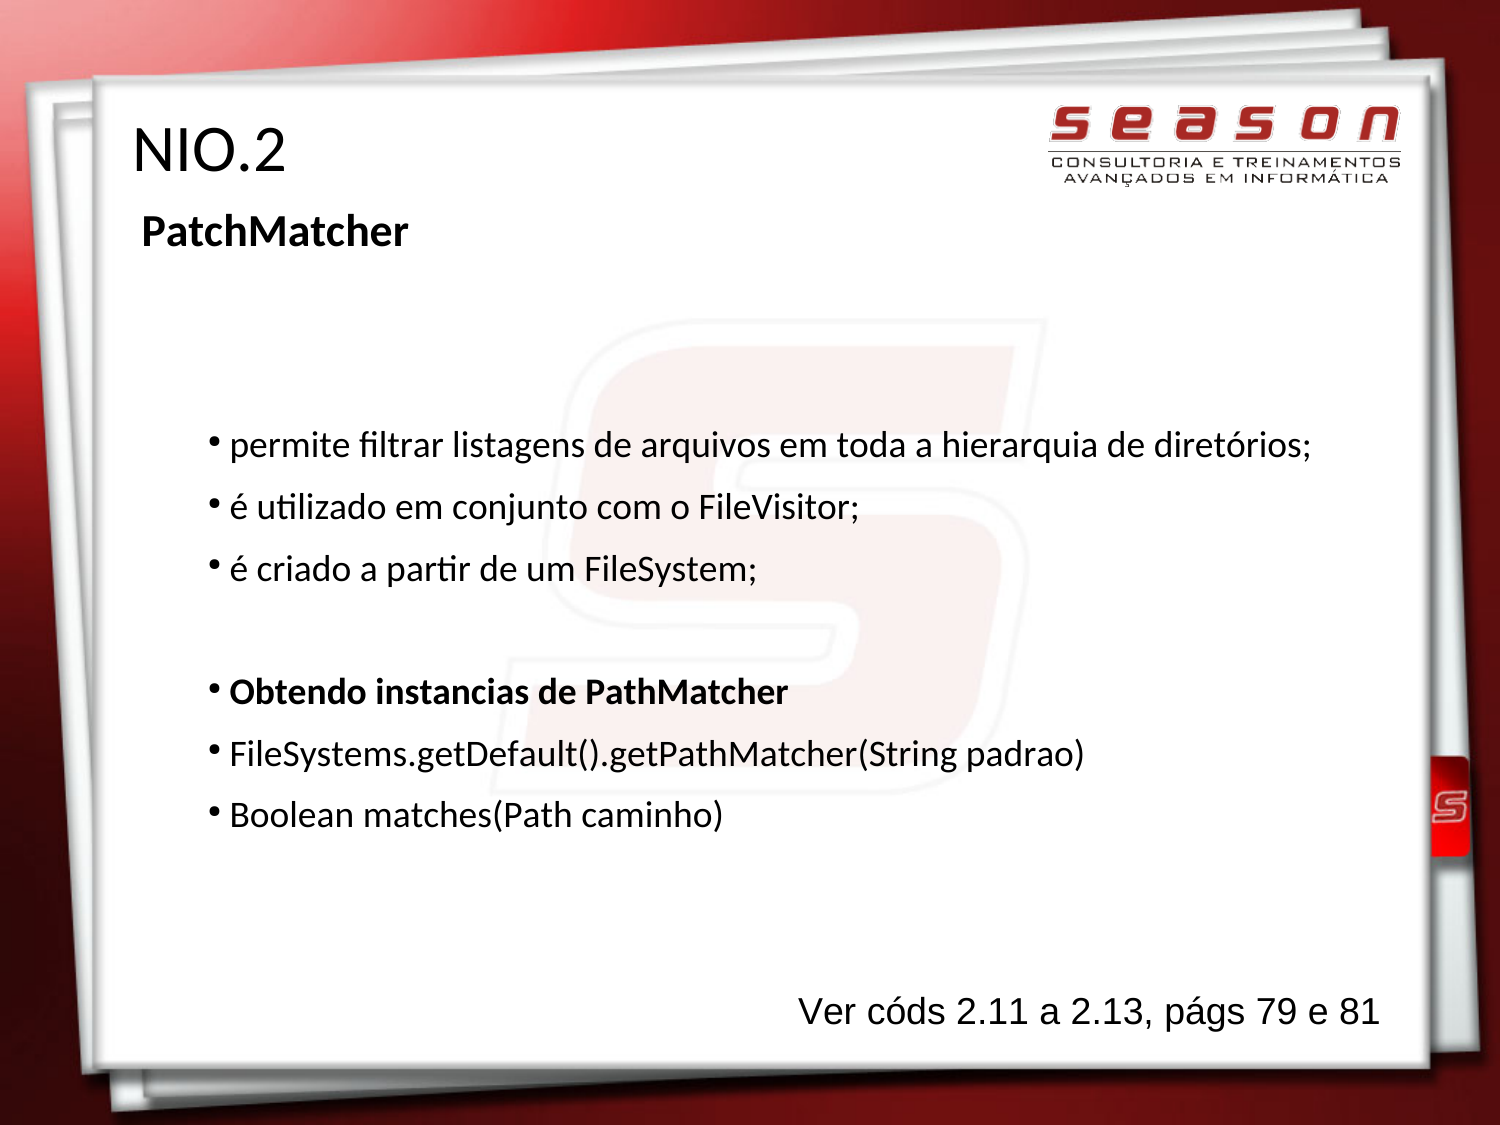

# NIO.2
PatchMatcher
 permite filtrar listagens de arquivos em toda a hierarquia de diretórios;
 é utilizado em conjunto com o FileVisitor;
 é criado a partir de um FileSystem;
 Obtendo instancias de PathMatcher
 FileSystems.getDefault().getPathMatcher(String padrao)
 Boolean matches(Path caminho)
Ver códs 2.11 a 2.13, págs 79 e 81